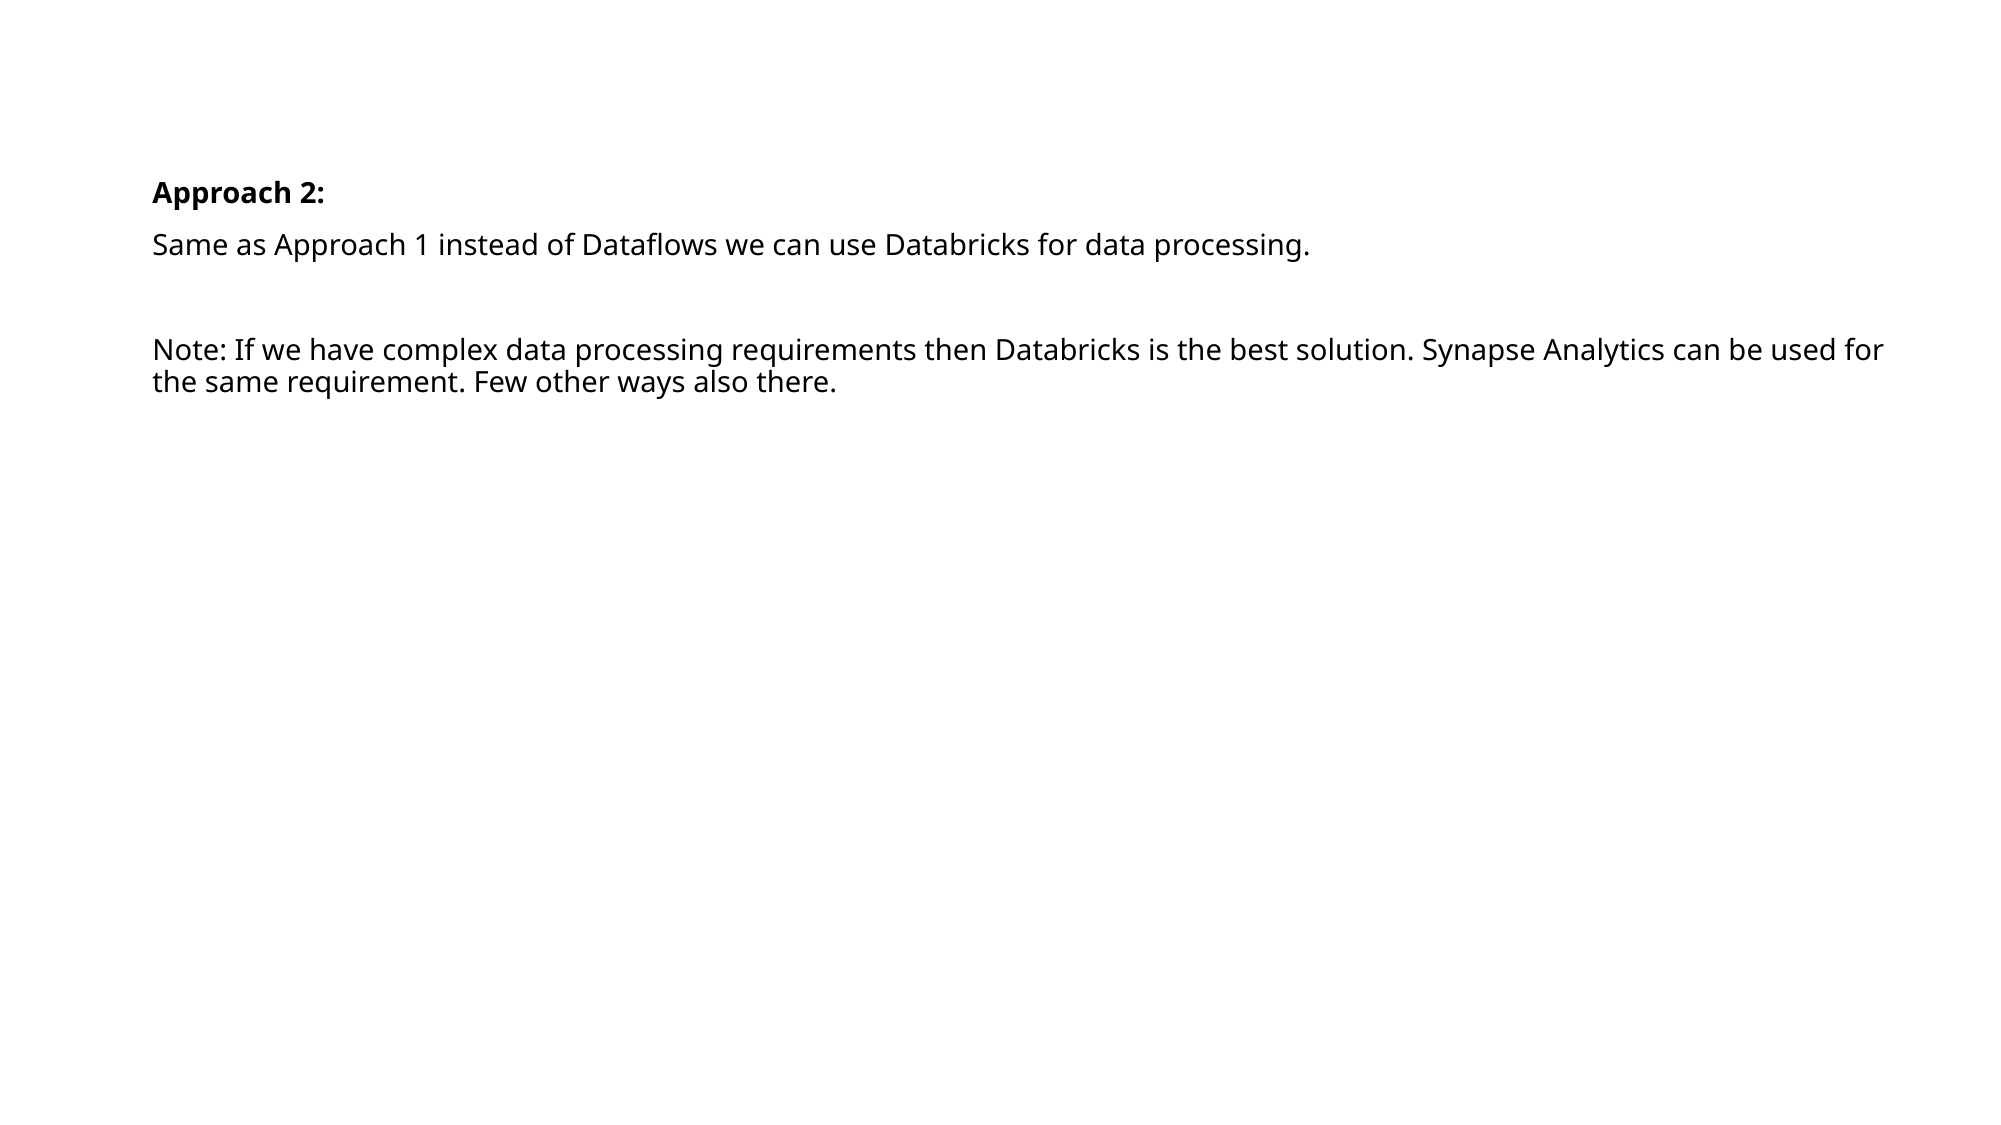

# Approach 2:
Same as Approach 1 instead of Dataflows we can use Databricks for data processing.
Note: If we have complex data processing requirements then Databricks is the best solution. Synapse Analytics can be used for the same requirement. Few other ways also there.